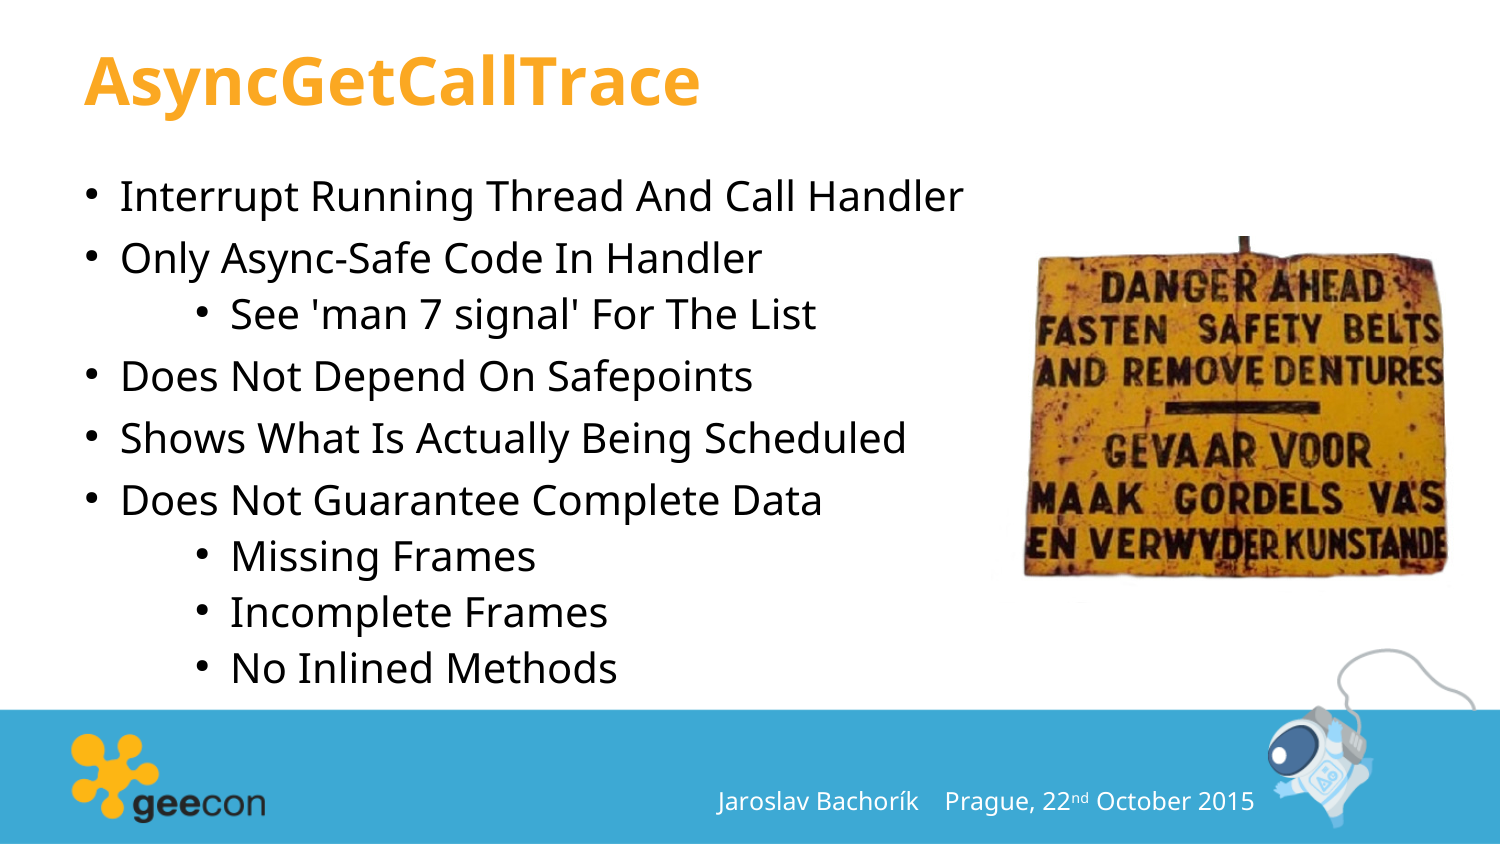

# AsyncGetCallTrace
Interrupt Running Thread And Call Handler
Only Async-Safe Code In Handler
See 'man 7 signal' For The List
Does Not Depend On Safepoints
Shows What Is Actually Being Scheduled
Does Not Guarantee Complete Data
Missing Frames
Incomplete Frames
No Inlined Methods
Jaroslav Bachorík Prague, 22nd October 2015